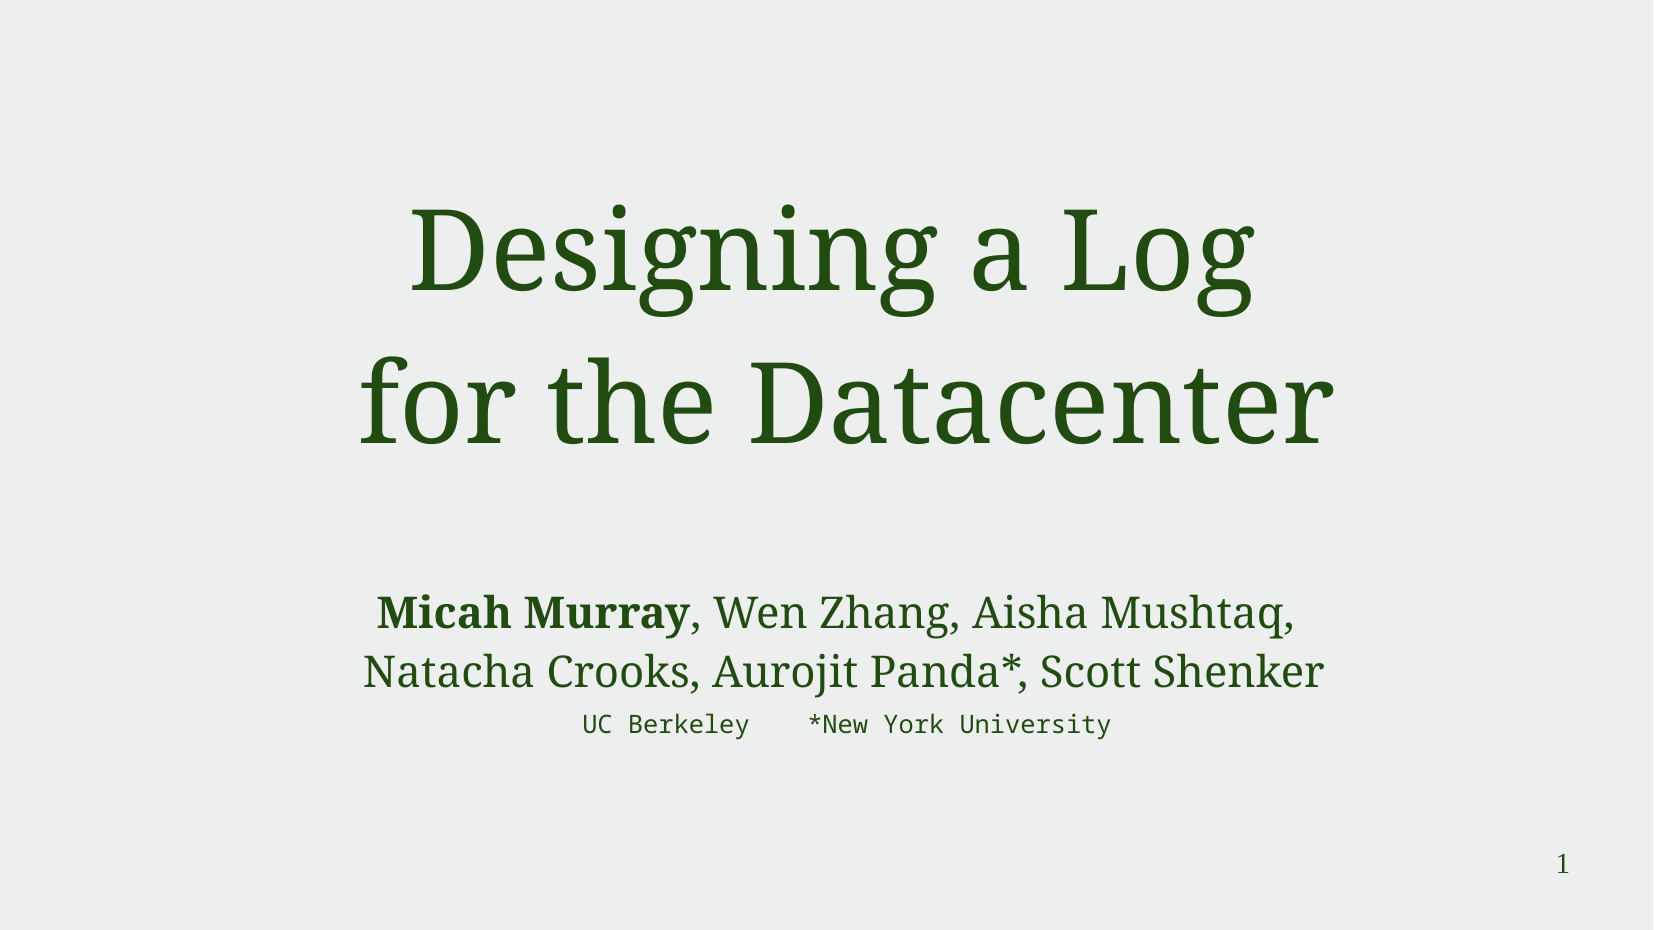

# Designing a Log
for the Datacenter
Micah Murray, Wen Zhang, Aisha Mushtaq,
Natacha Crooks, Aurojit Panda*, Scott Shenker
UC Berkeley	*New York University
1